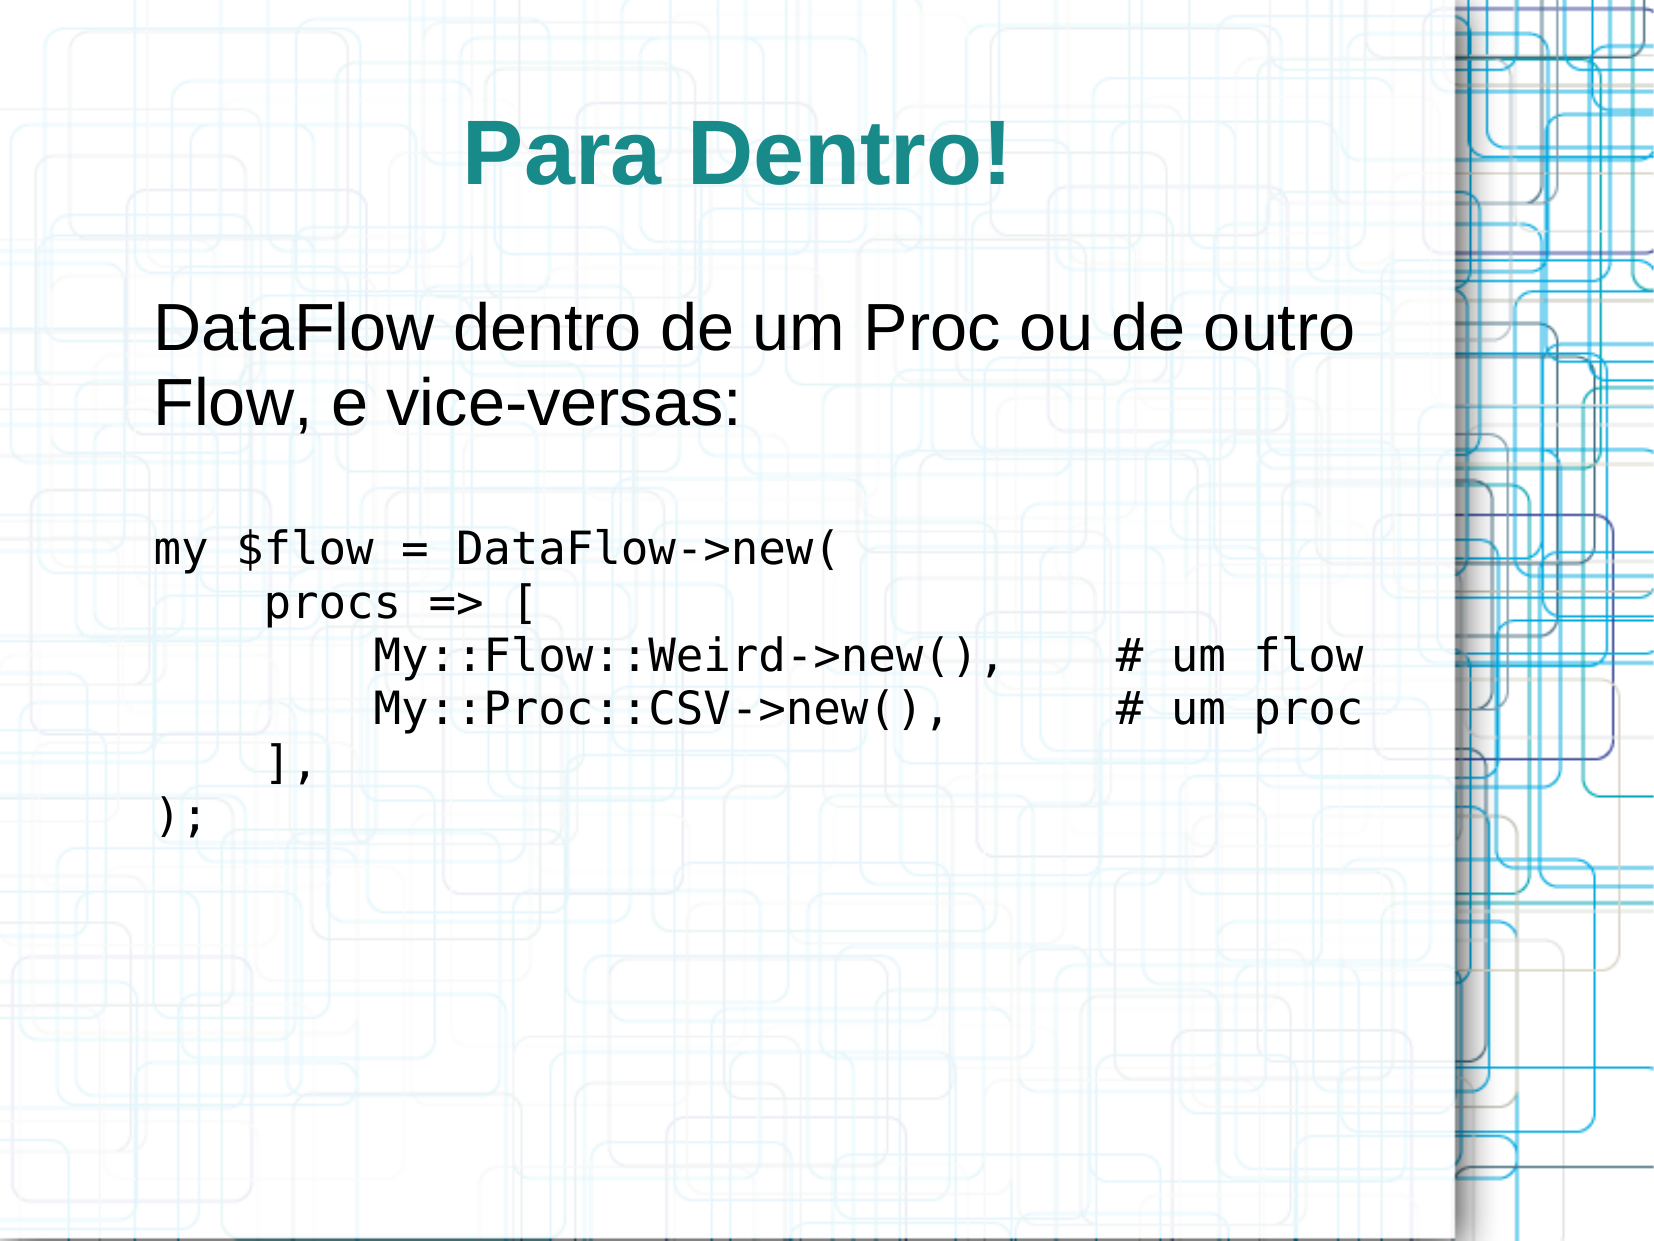

# Para Dentro!
DataFlow dentro de um Proc ou de outro Flow, e vice-versas:
my $flow = DataFlow->new(
 procs => [
 My::Flow::Weird->new(), # um flow
 My::Proc::CSV->new(), # um proc
 ],
);